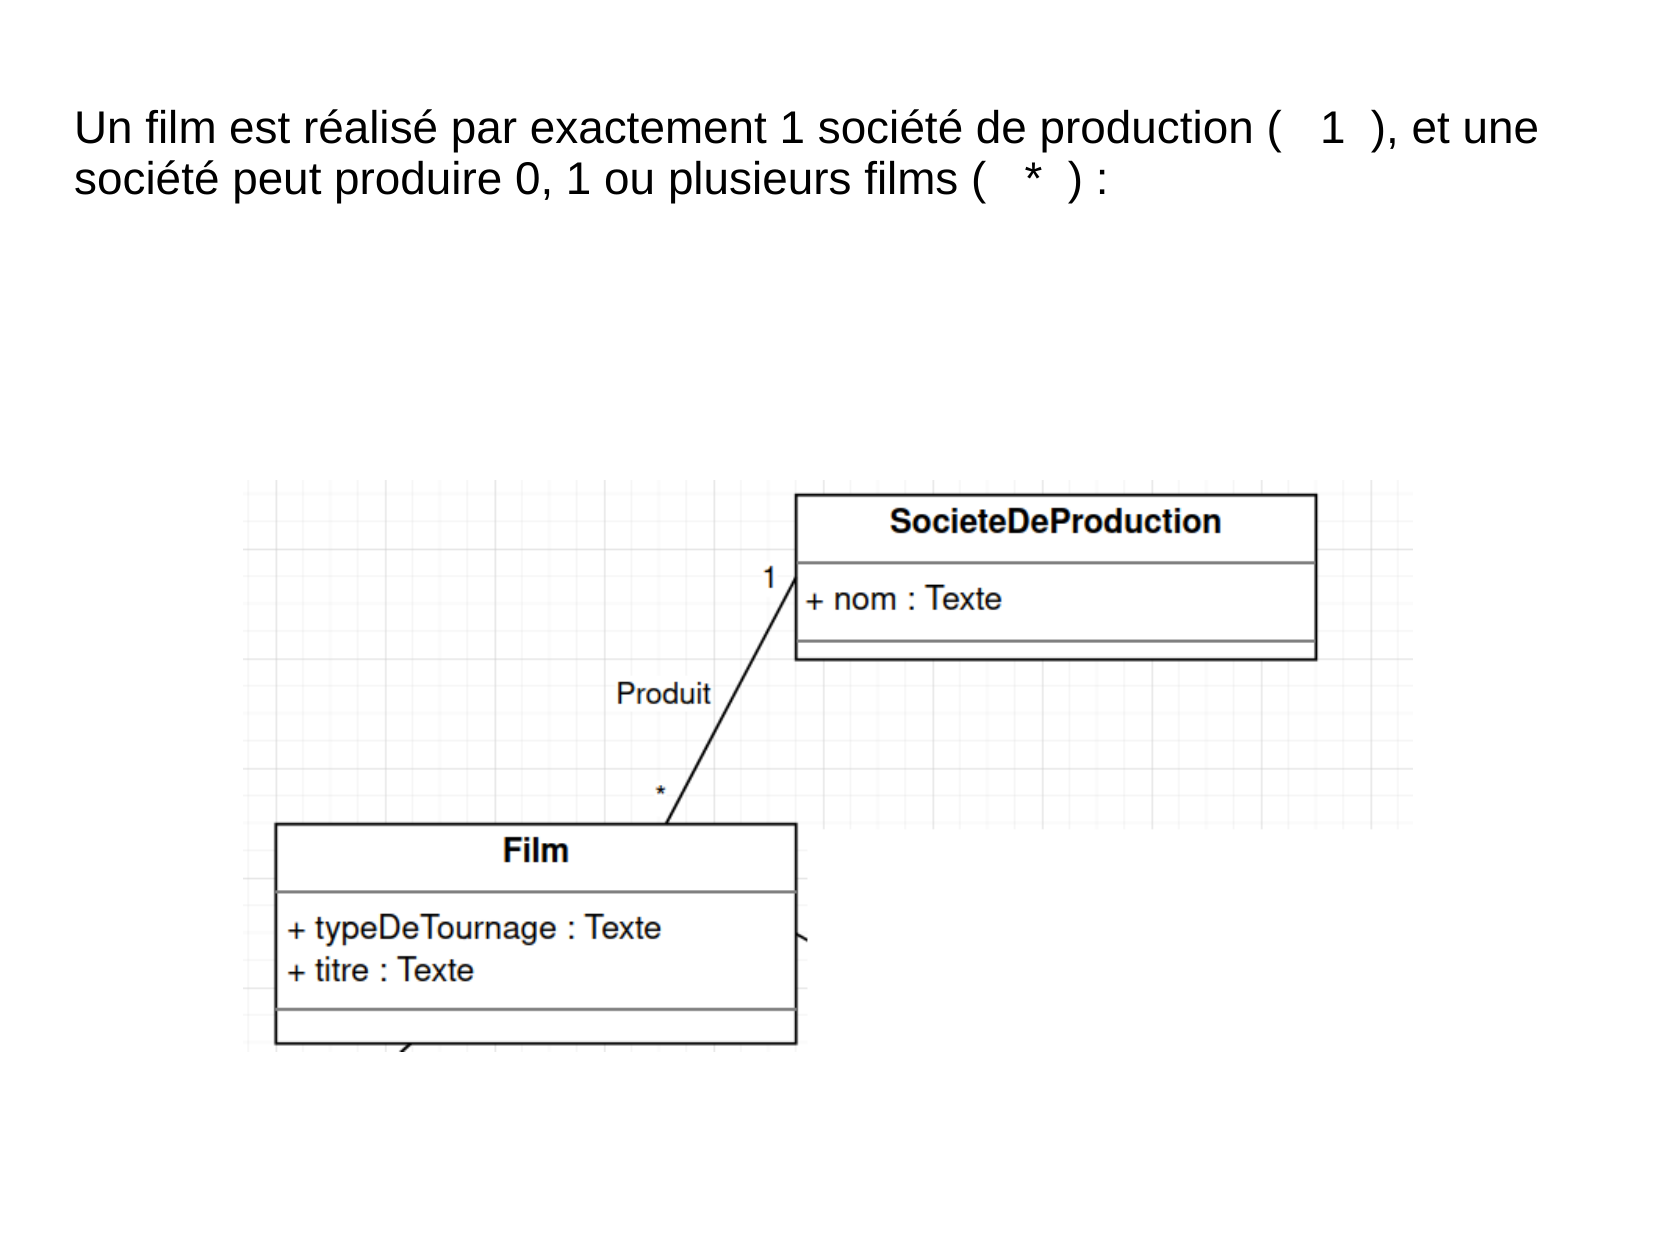

Un film est réalisé par exactement 1 société de production ( 1 ), et une société peut produire 0, 1 ou plusieurs films ( * ) :